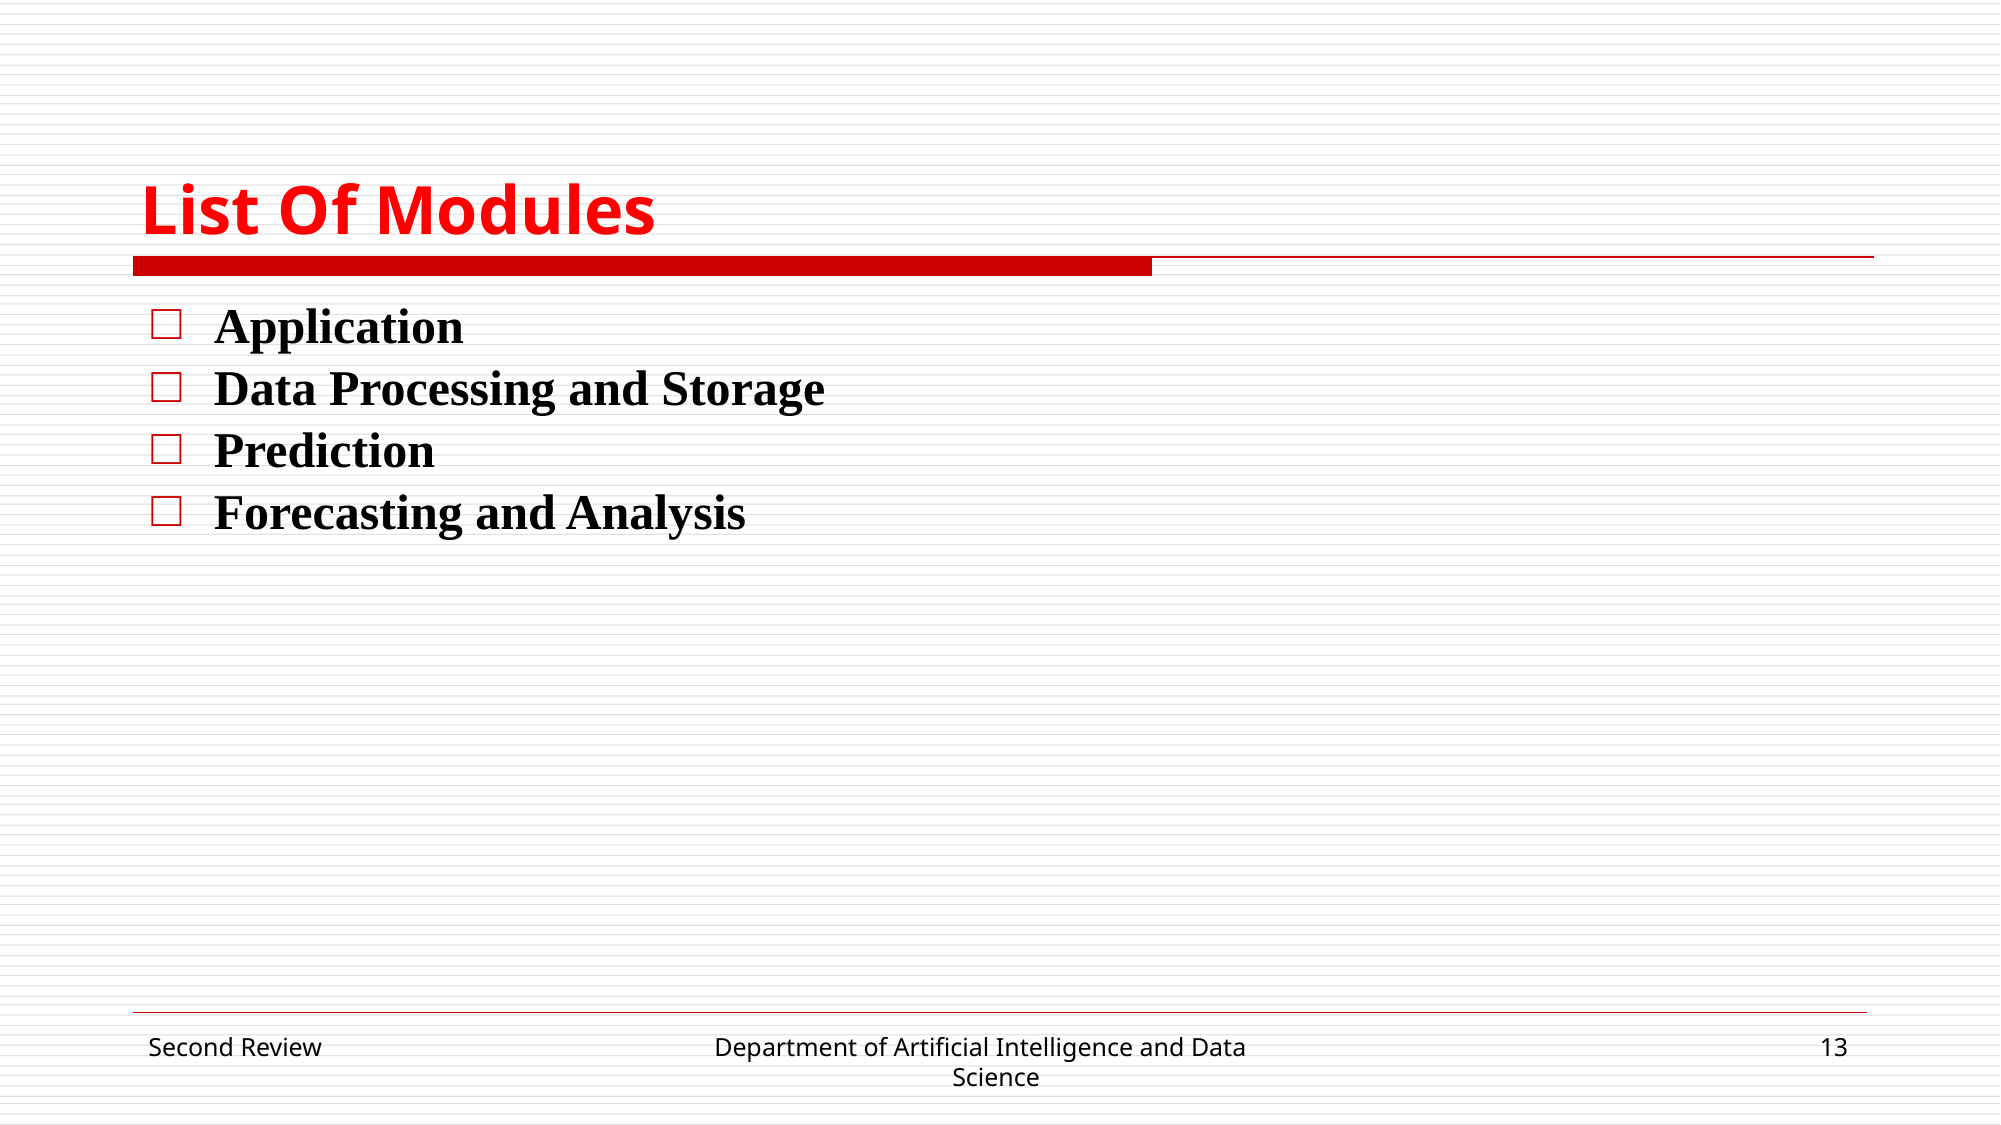

# List Of Modules
Application
Data Processing and Storage
Prediction
Forecasting and Analysis
Second Review
Department of Artificial Intelligence and Data Science